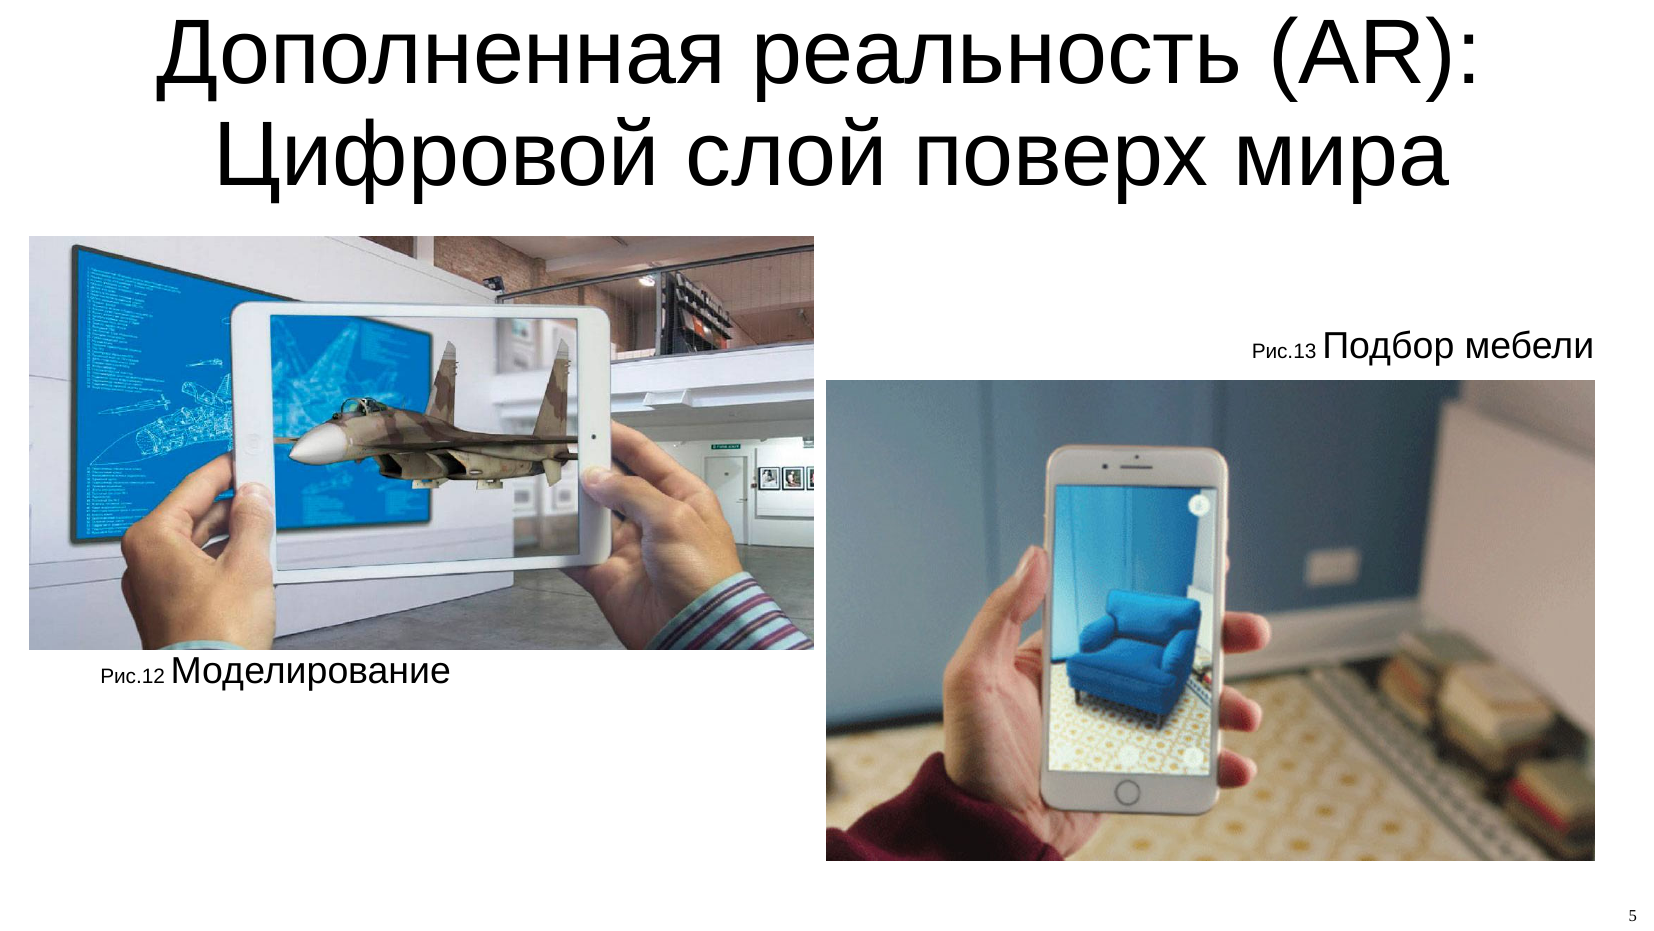

# Дополненная реальность (AR): Цифровой слой поверх мира
Рис.13 Подбор мебели
Рис.12 Моделирование
5